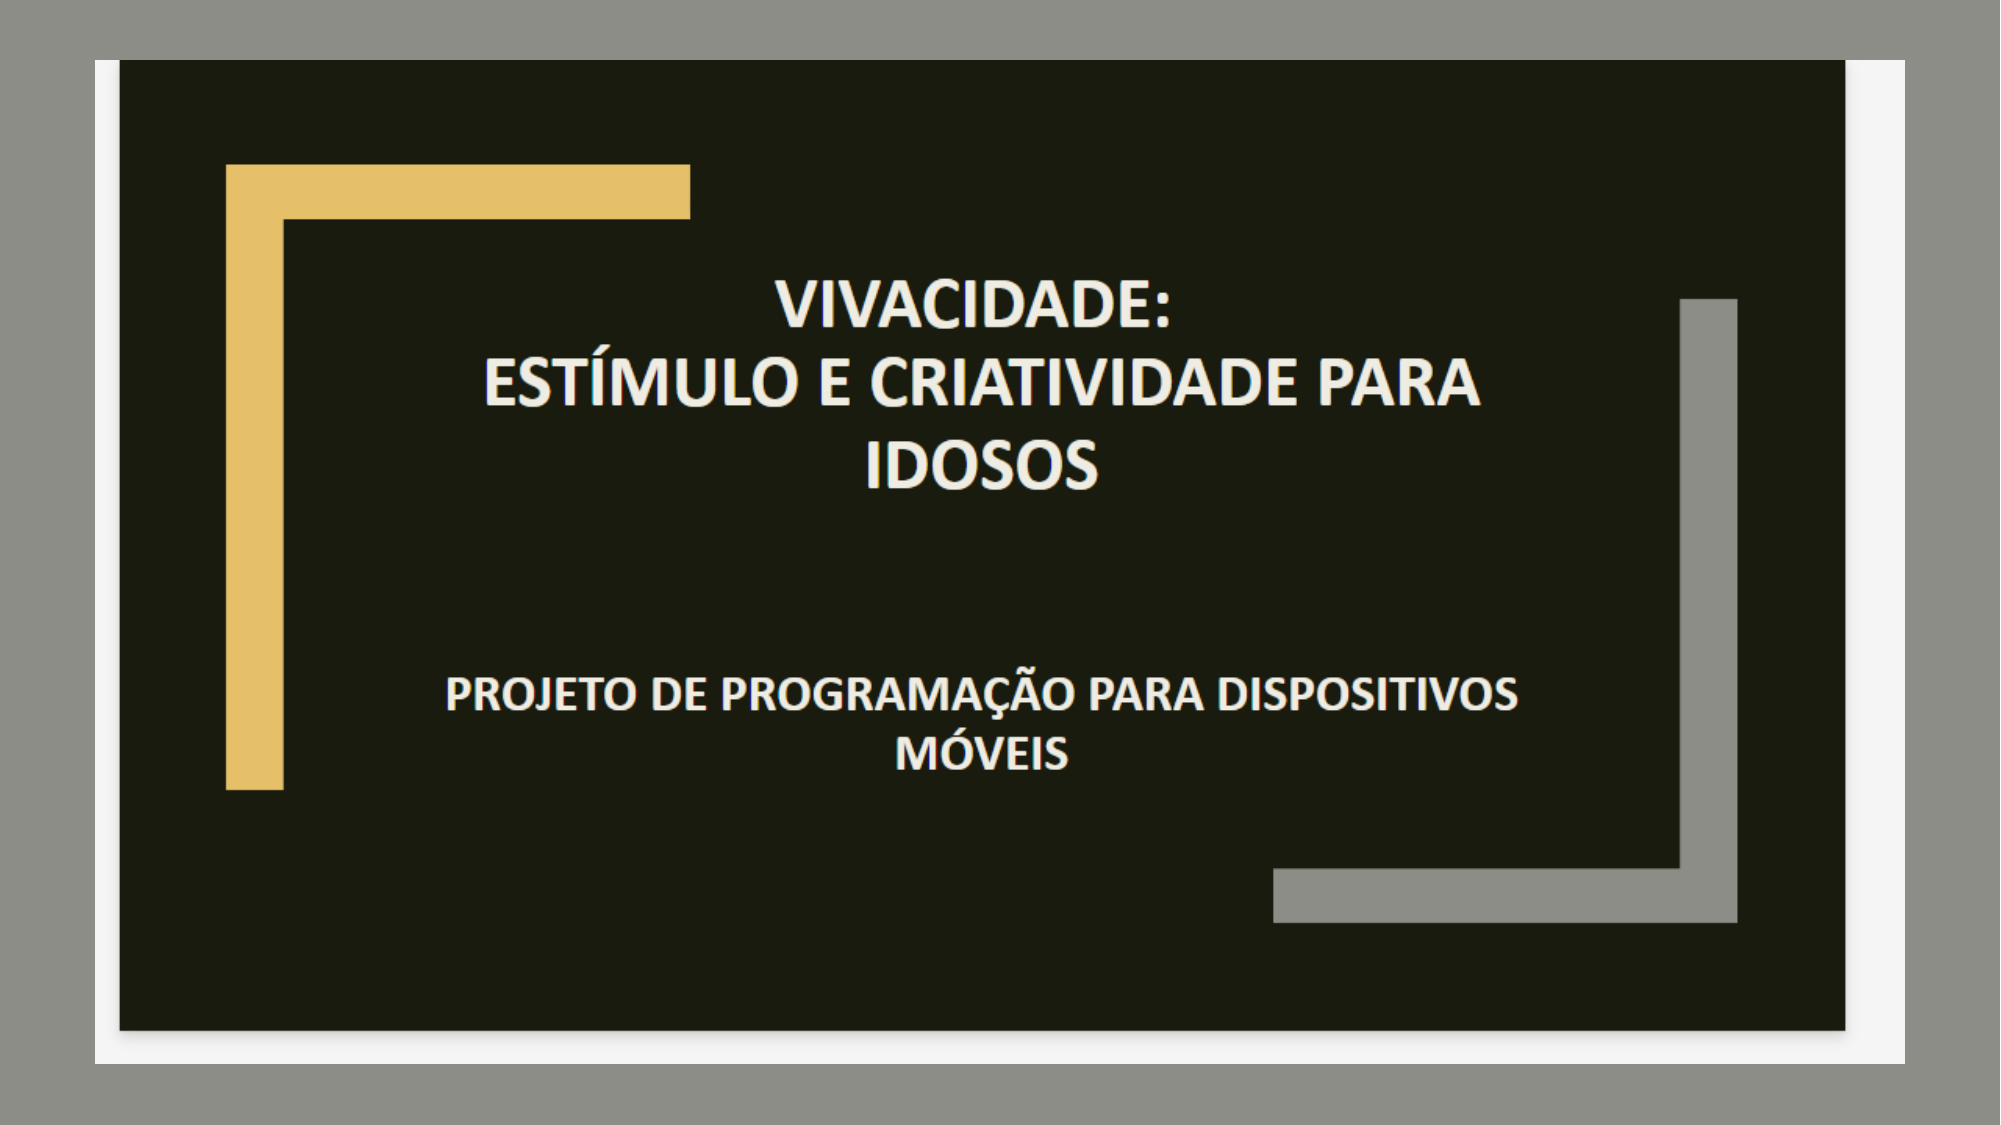

# Vivacidade: Estímulo e Criatividade para Idosos Projeto de programação para dispositivos móveis